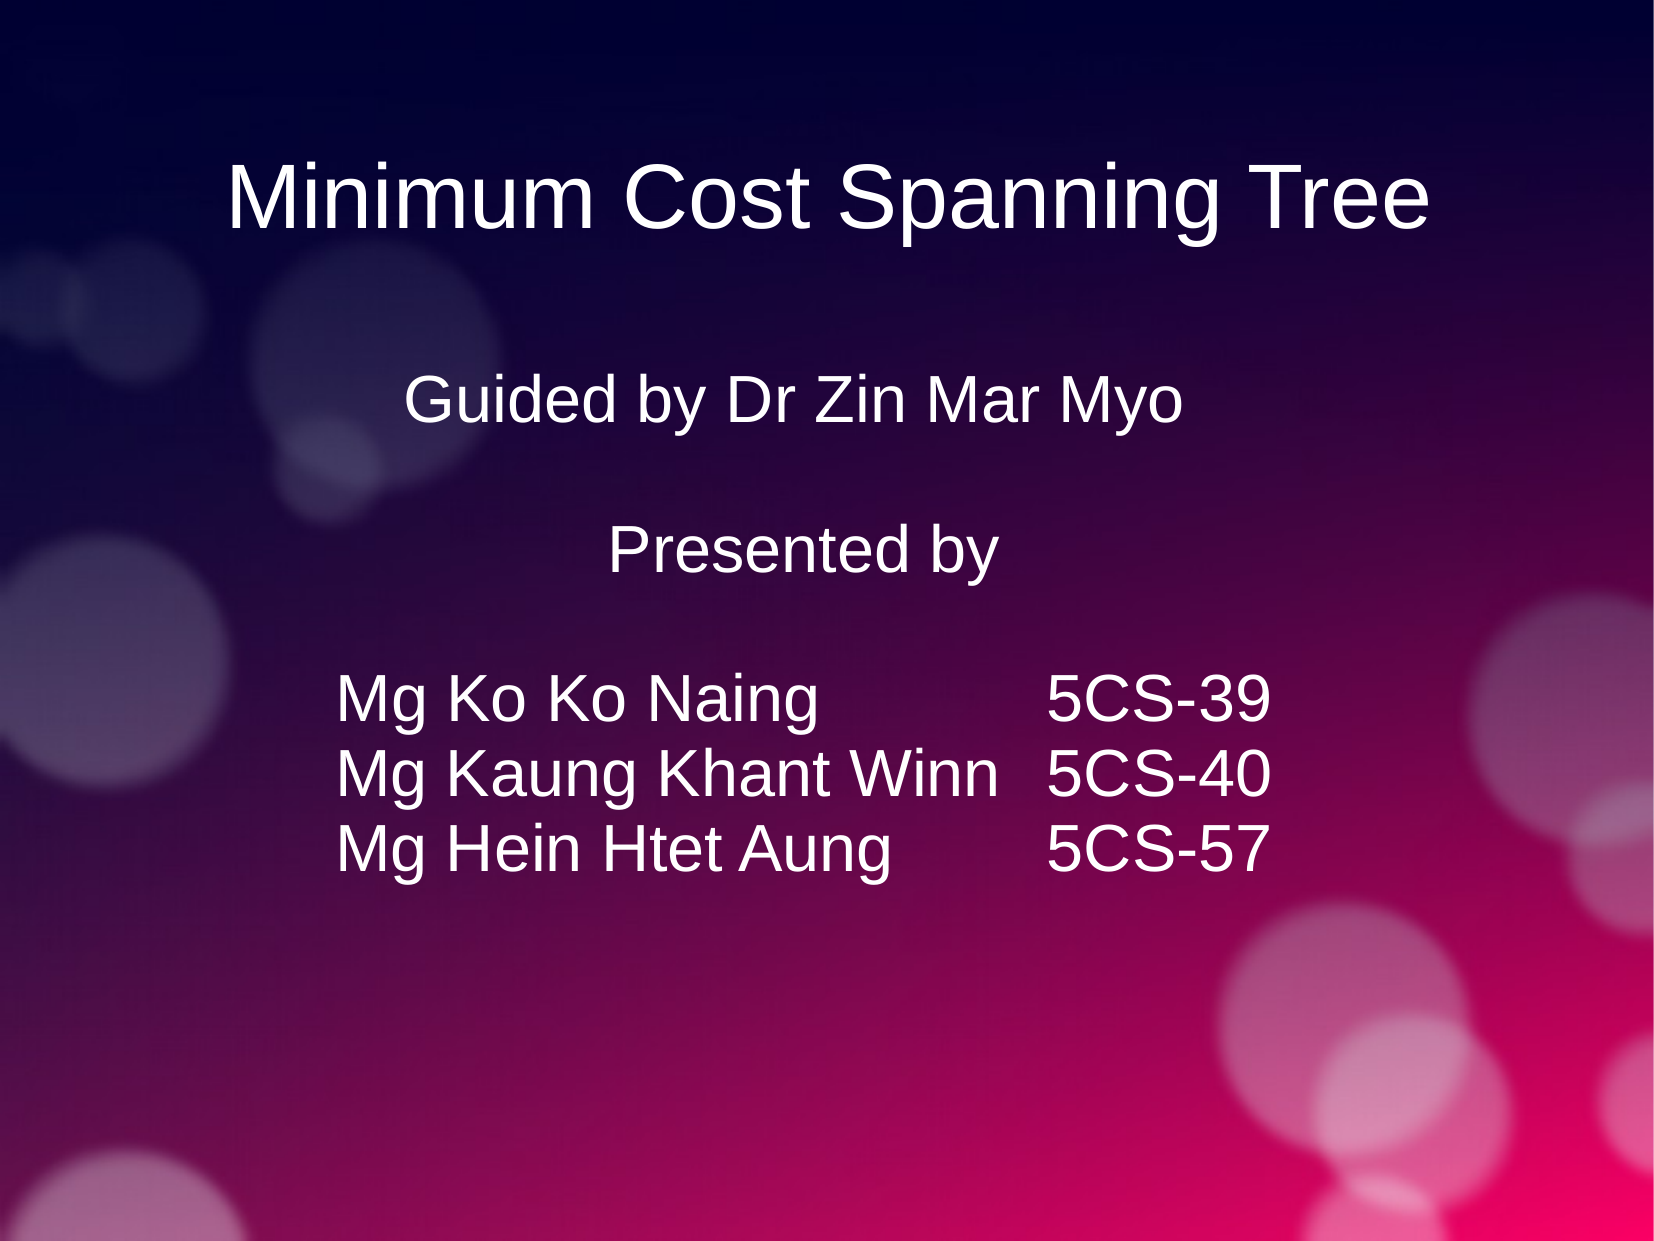

# Minimum Cost Spanning Tree
Guided by Dr Zin Mar Myo
Presented by
Mg Ko Ko Naing		 5CS-39
Mg Kaung Khant Winn	 5CS-40
Mg Hein Htet Aung		 5CS-57